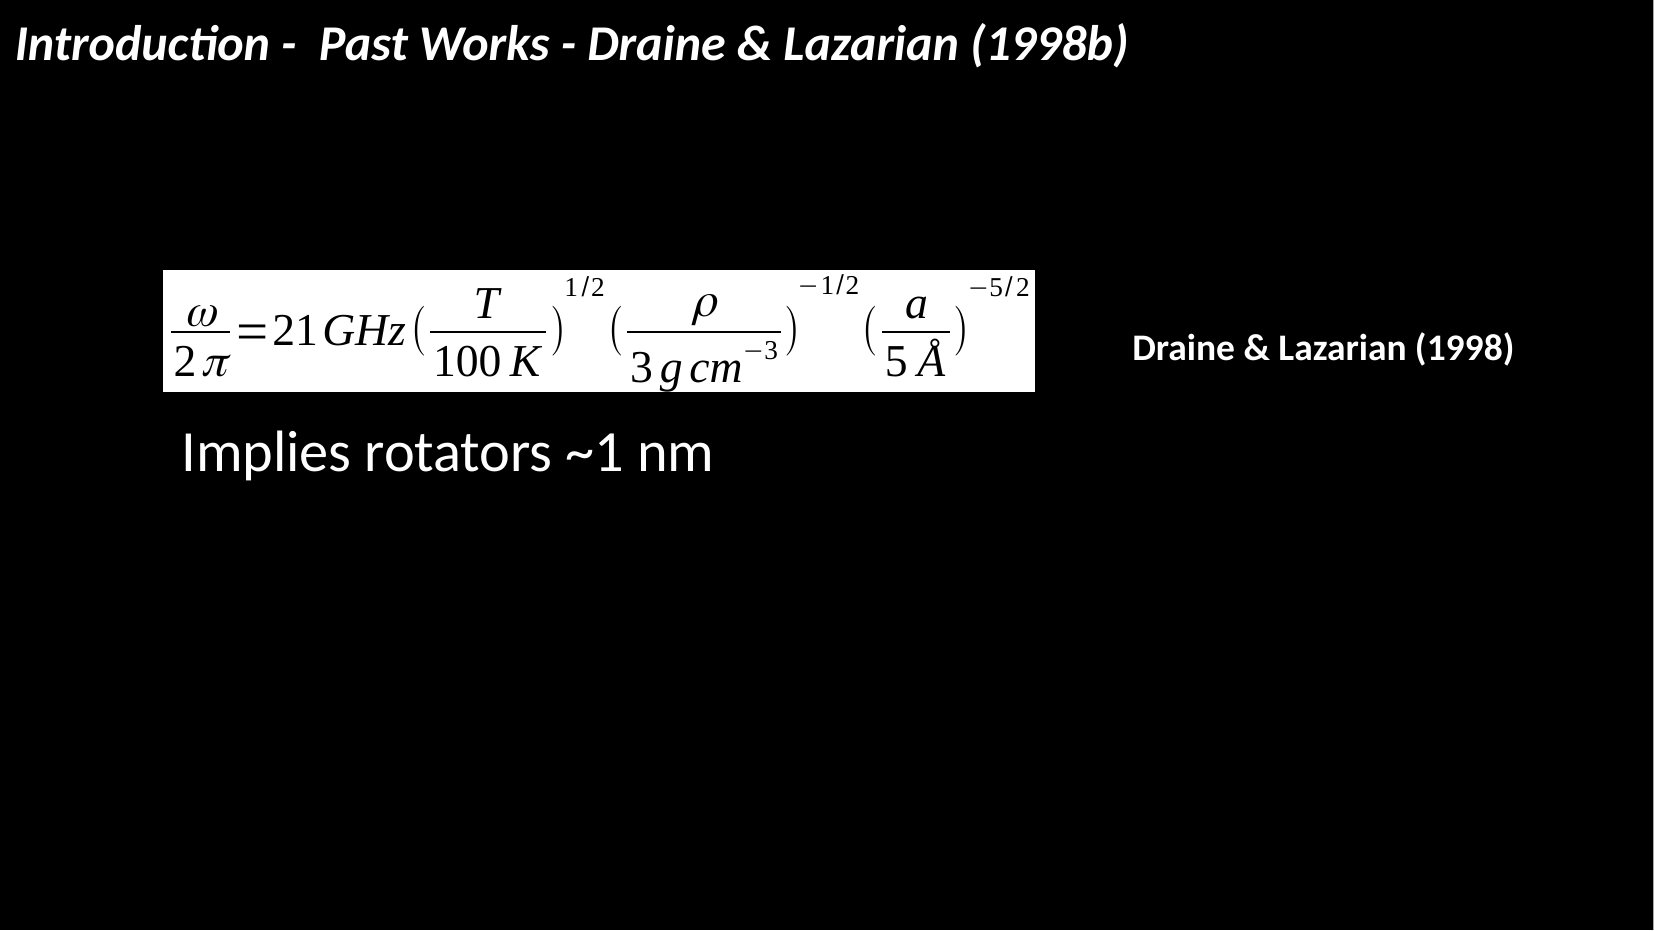

Introduction - Past Works - Draine & Lazarian (1998b)
Draine & Lazarian (1998)
Implies rotators ~1 nm